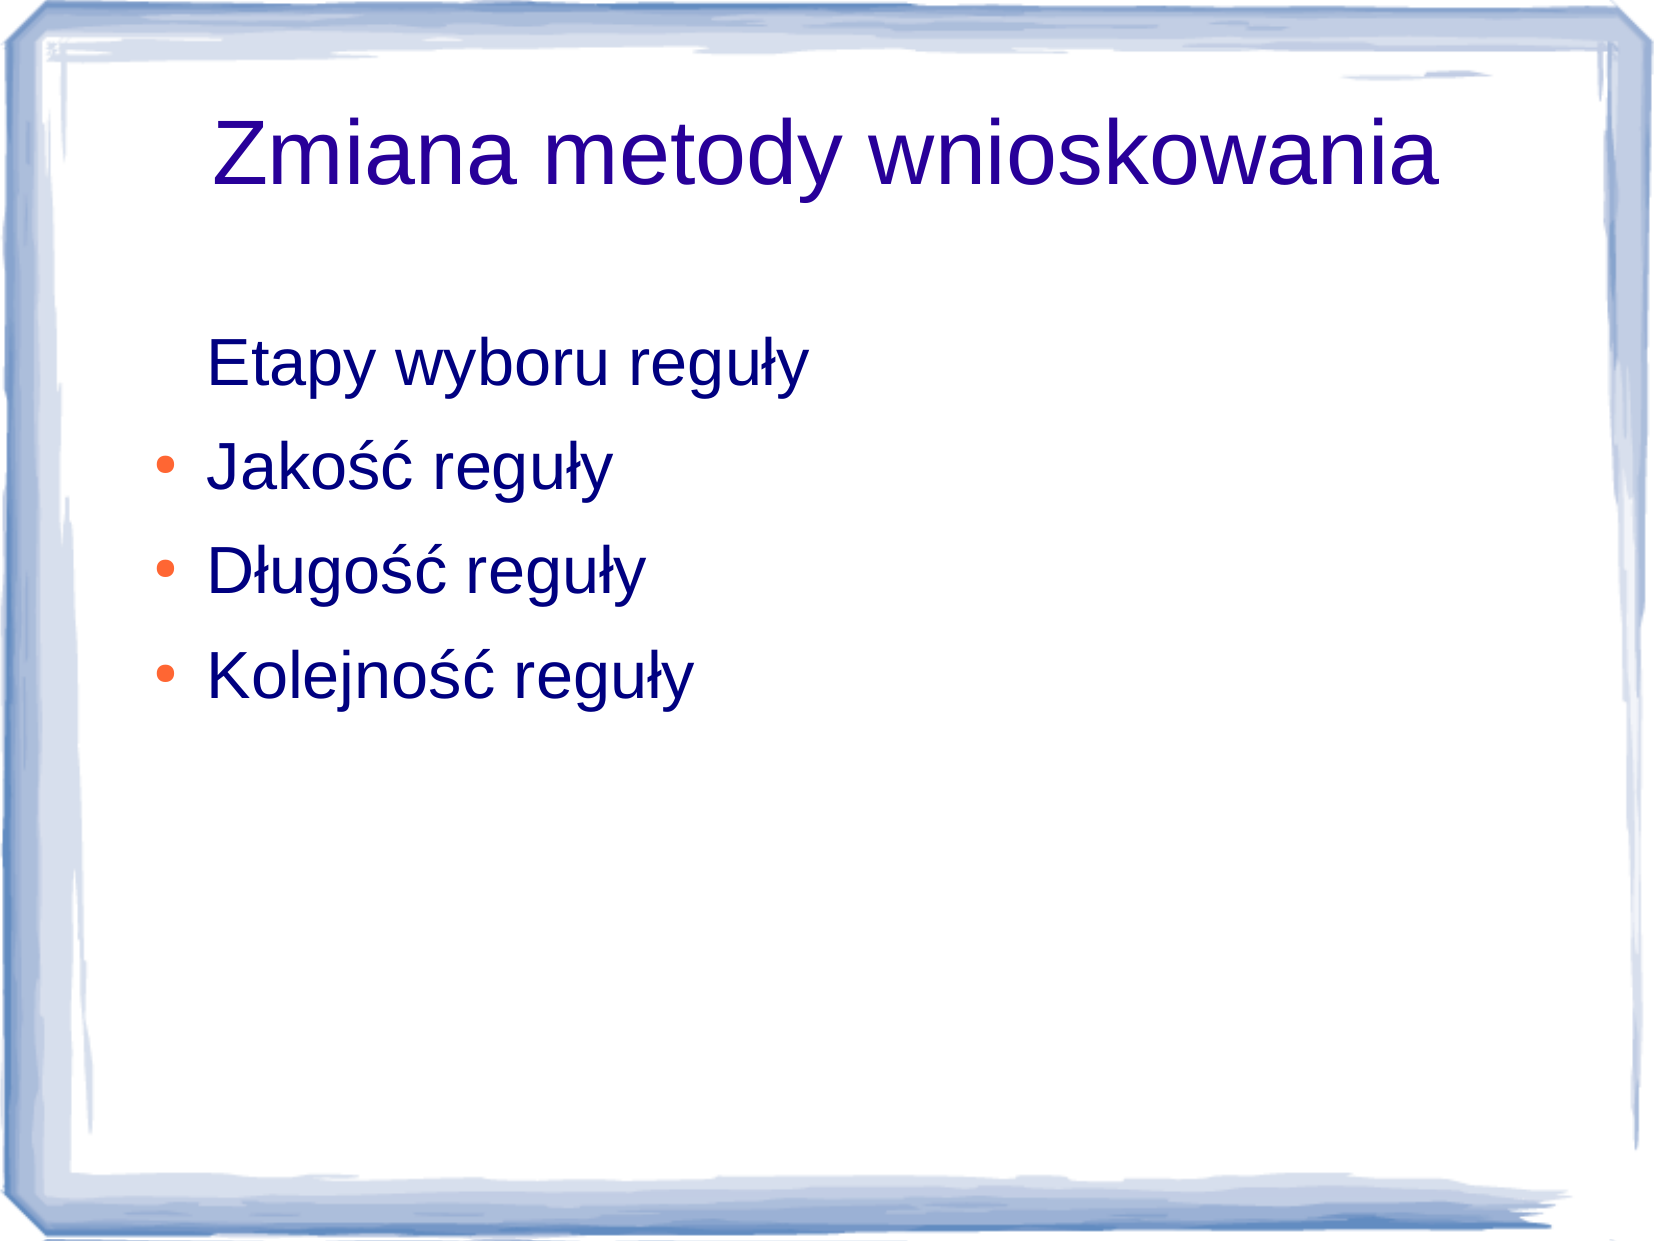

# Zmiana metody wnioskowania
Etapy wyboru reguły
Jakość reguły
Długość reguły
Kolejność reguły